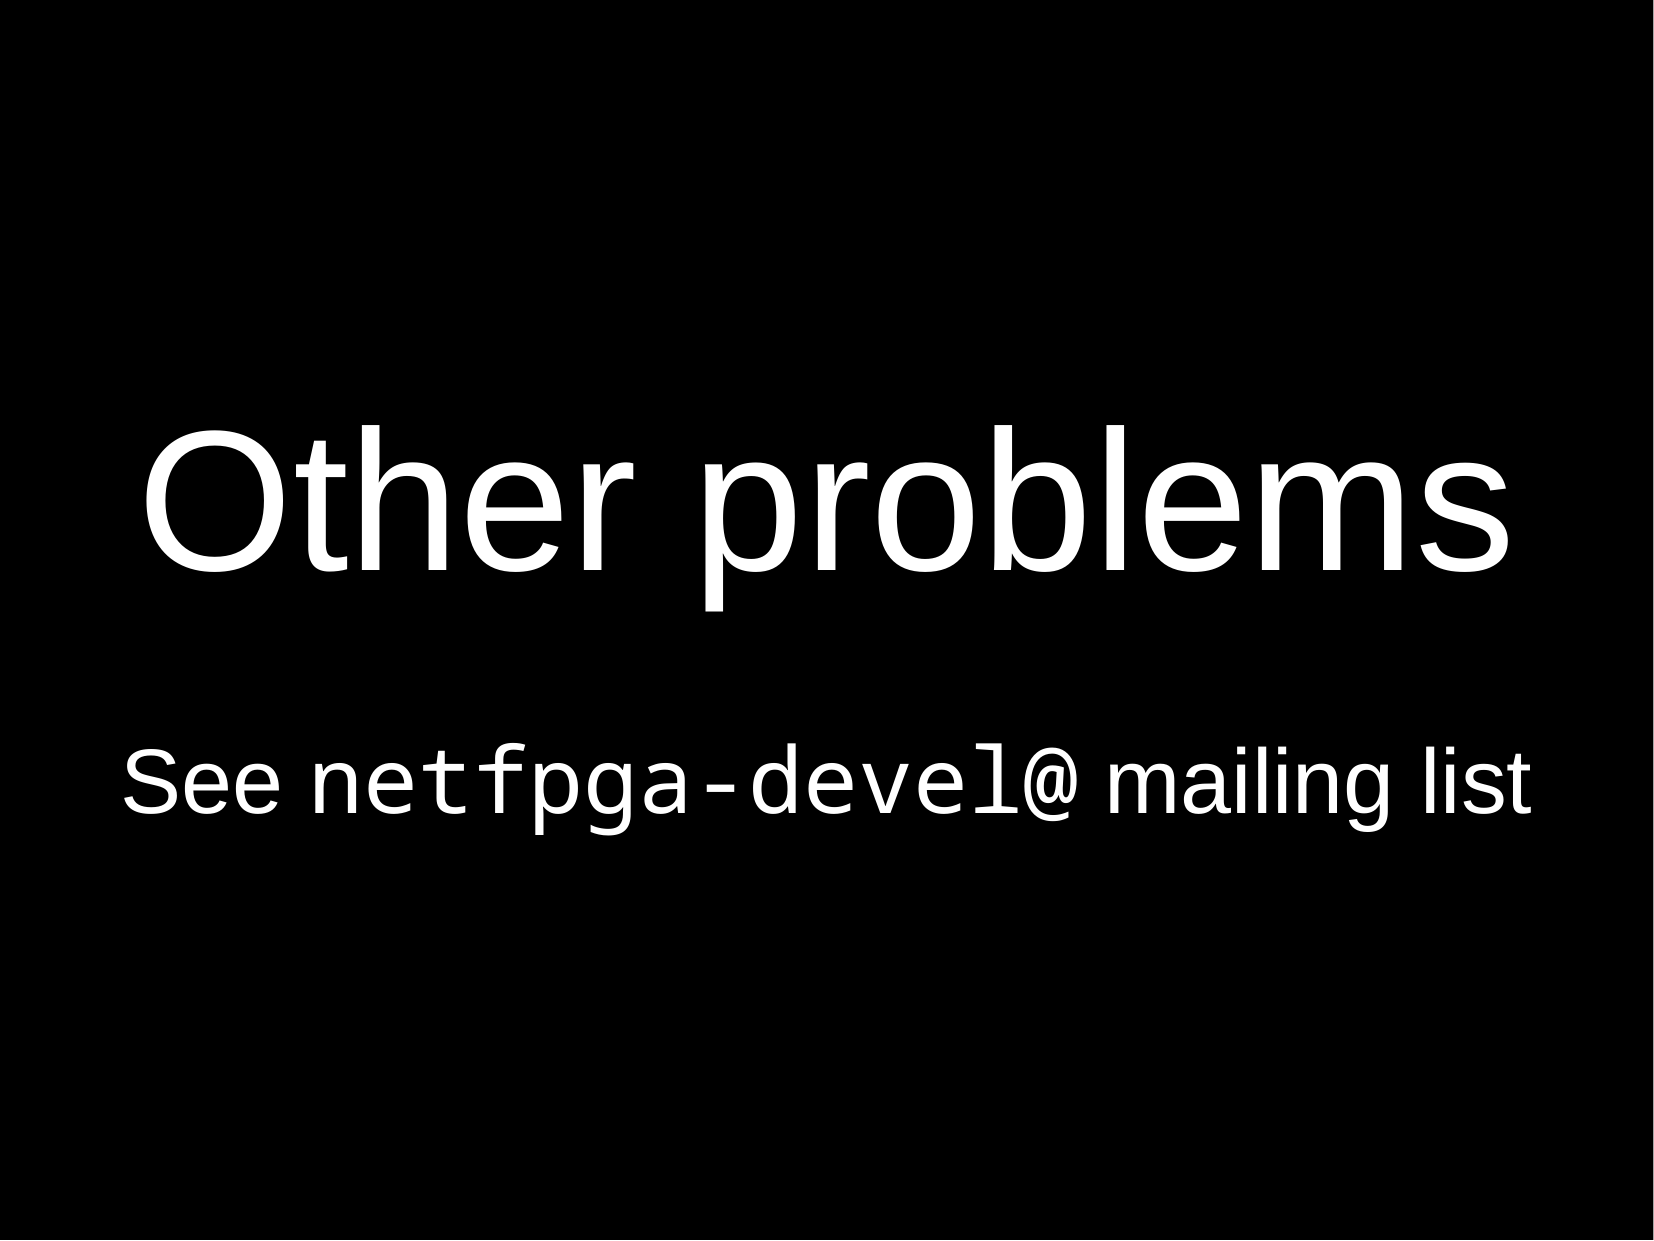

# Other problems See netfpga-devel@ mailing list